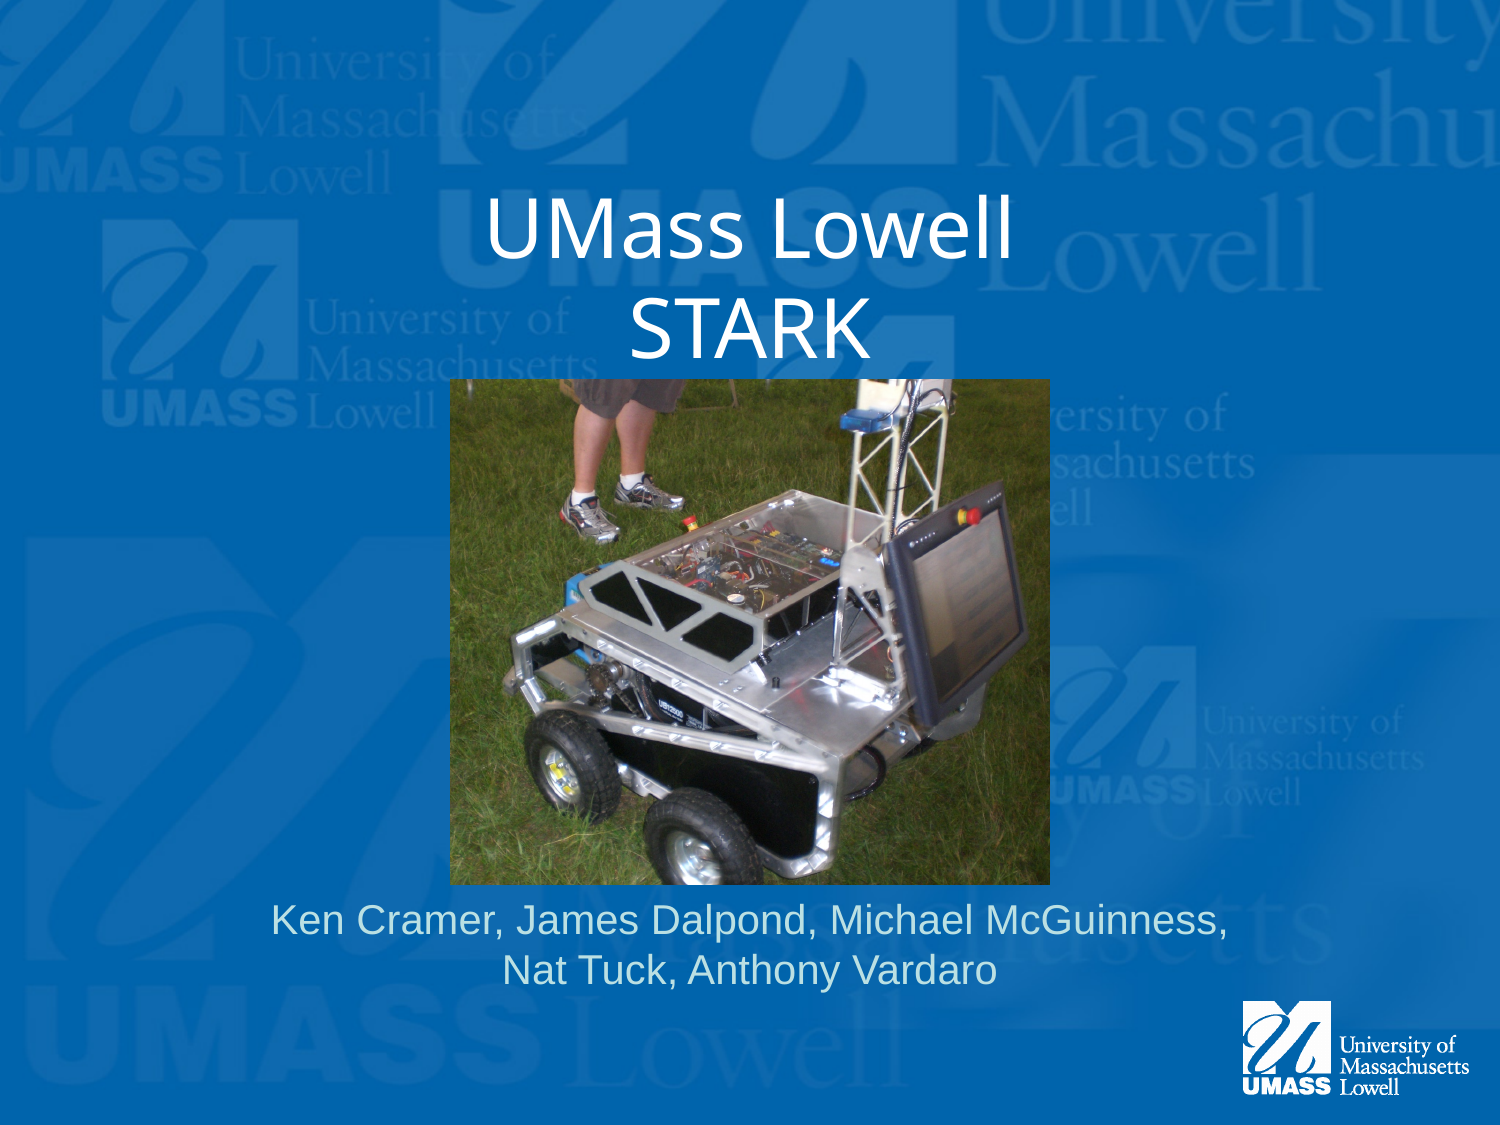

# UMass Lowell STARK
Ken Cramer, James Dalpond, Michael McGuinness, Nat Tuck, Anthony Vardaro